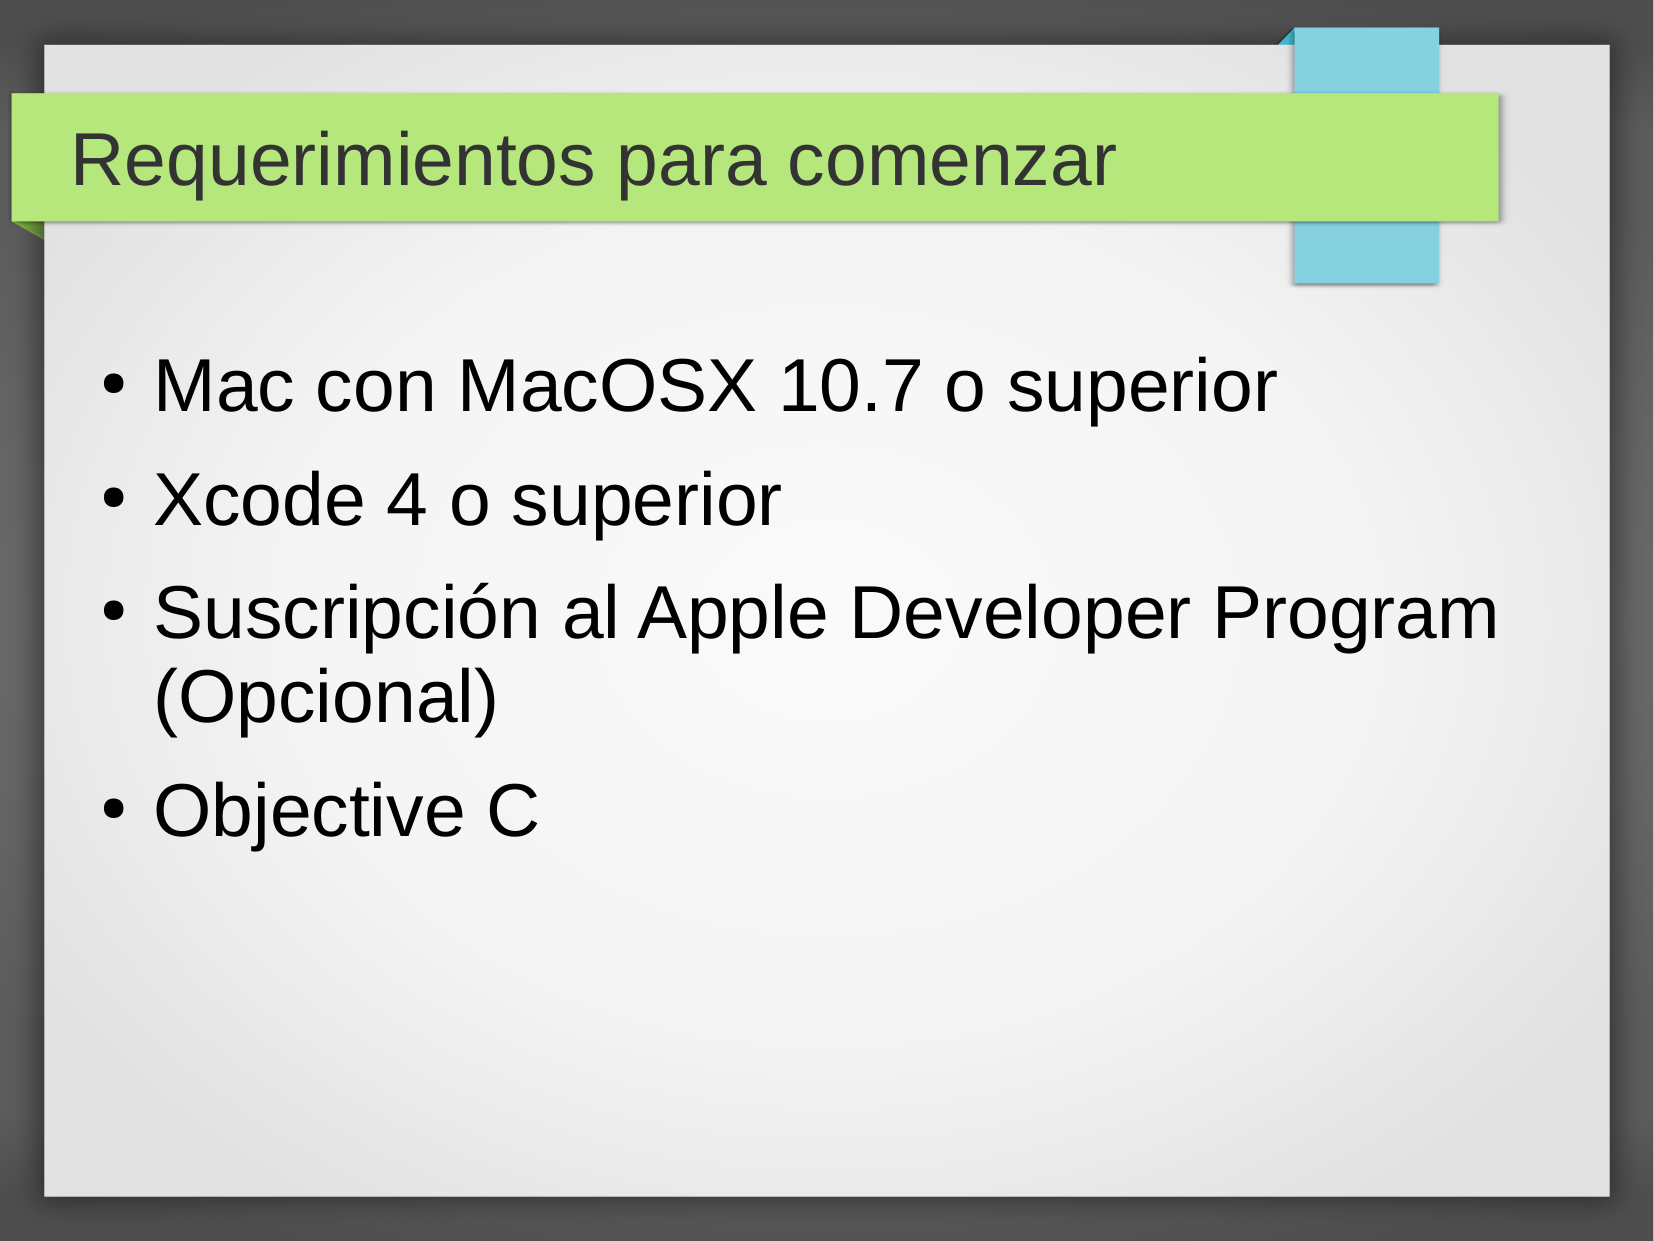

# Requerimientos para comenzar
Mac con MacOSX 10.7 o superior
Xcode 4 o superior
Suscripción al Apple Developer Program (Opcional)
Objective C